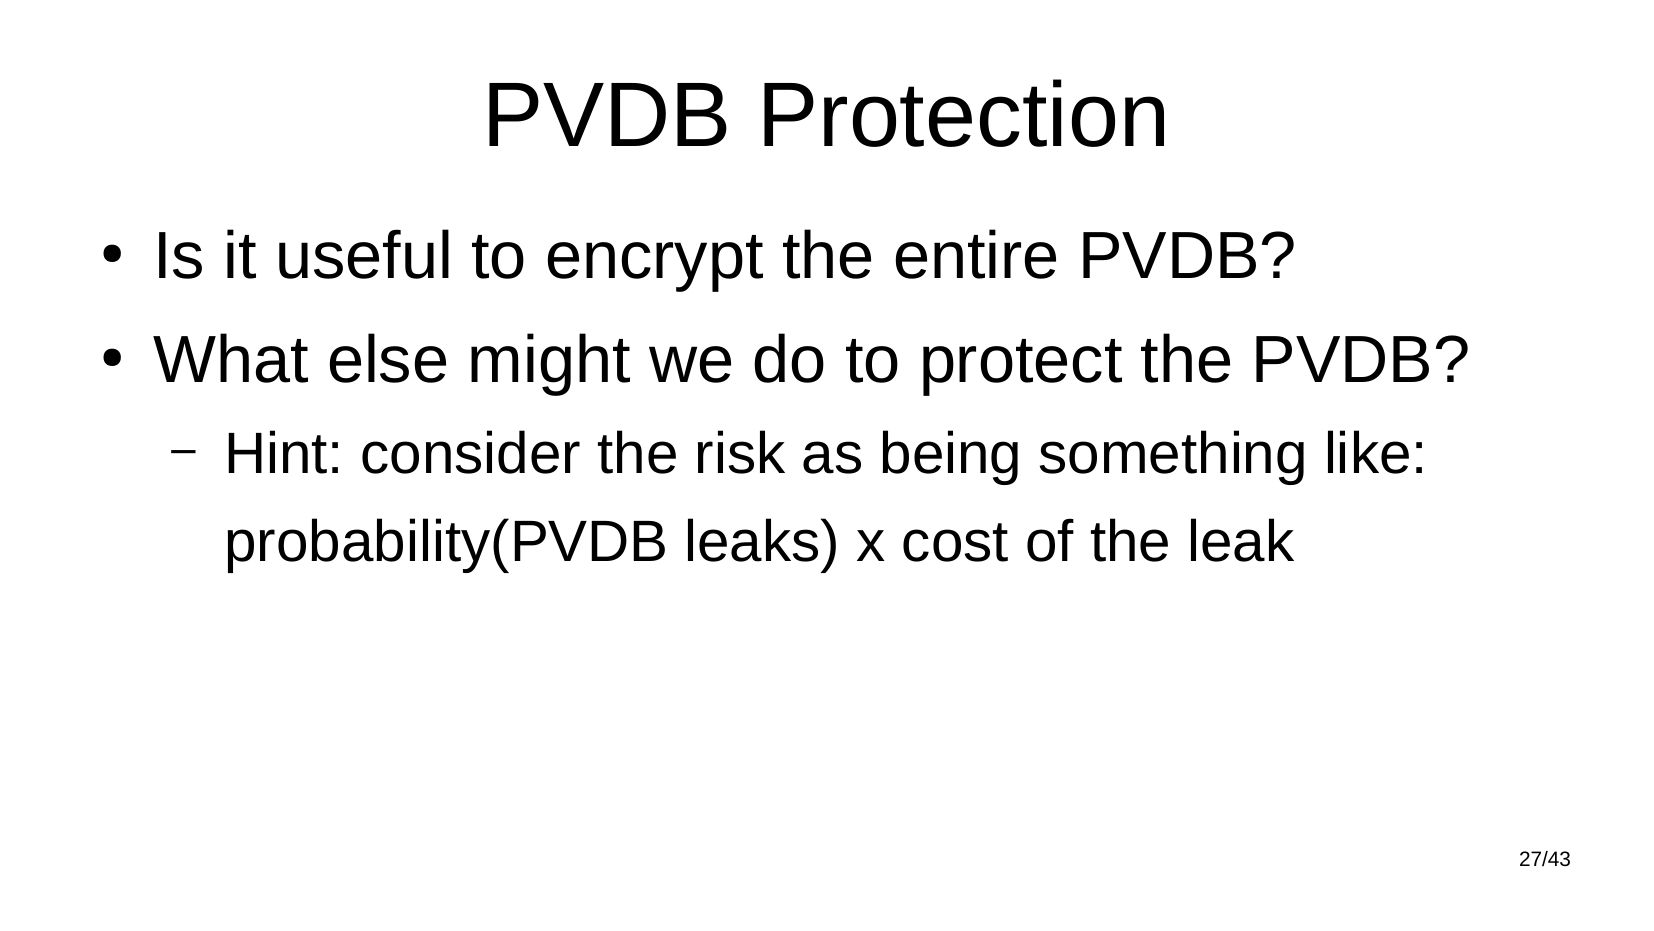

# PVDB Protection
Is it useful to encrypt the entire PVDB?
What else might we do to protect the PVDB?
Hint: consider the risk as being something like:
probability(PVDB leaks) x cost of the leak
27